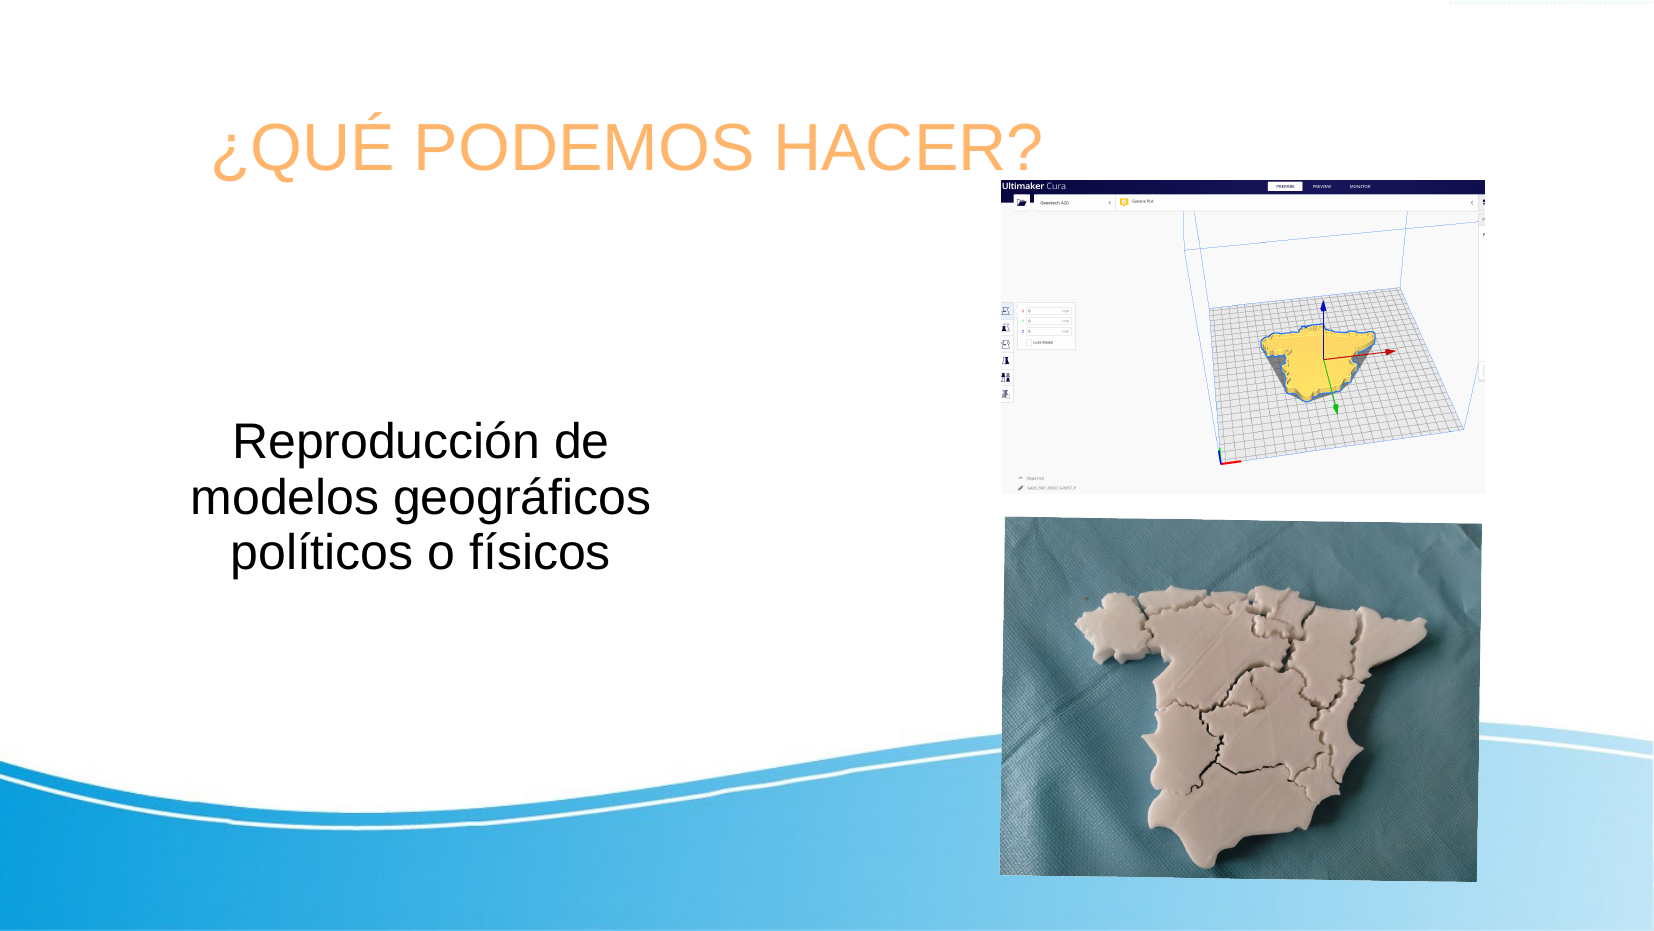

¿QUÉ PODEMOS HACER?
# Reproducción de modelos geográficos políticos o físicos